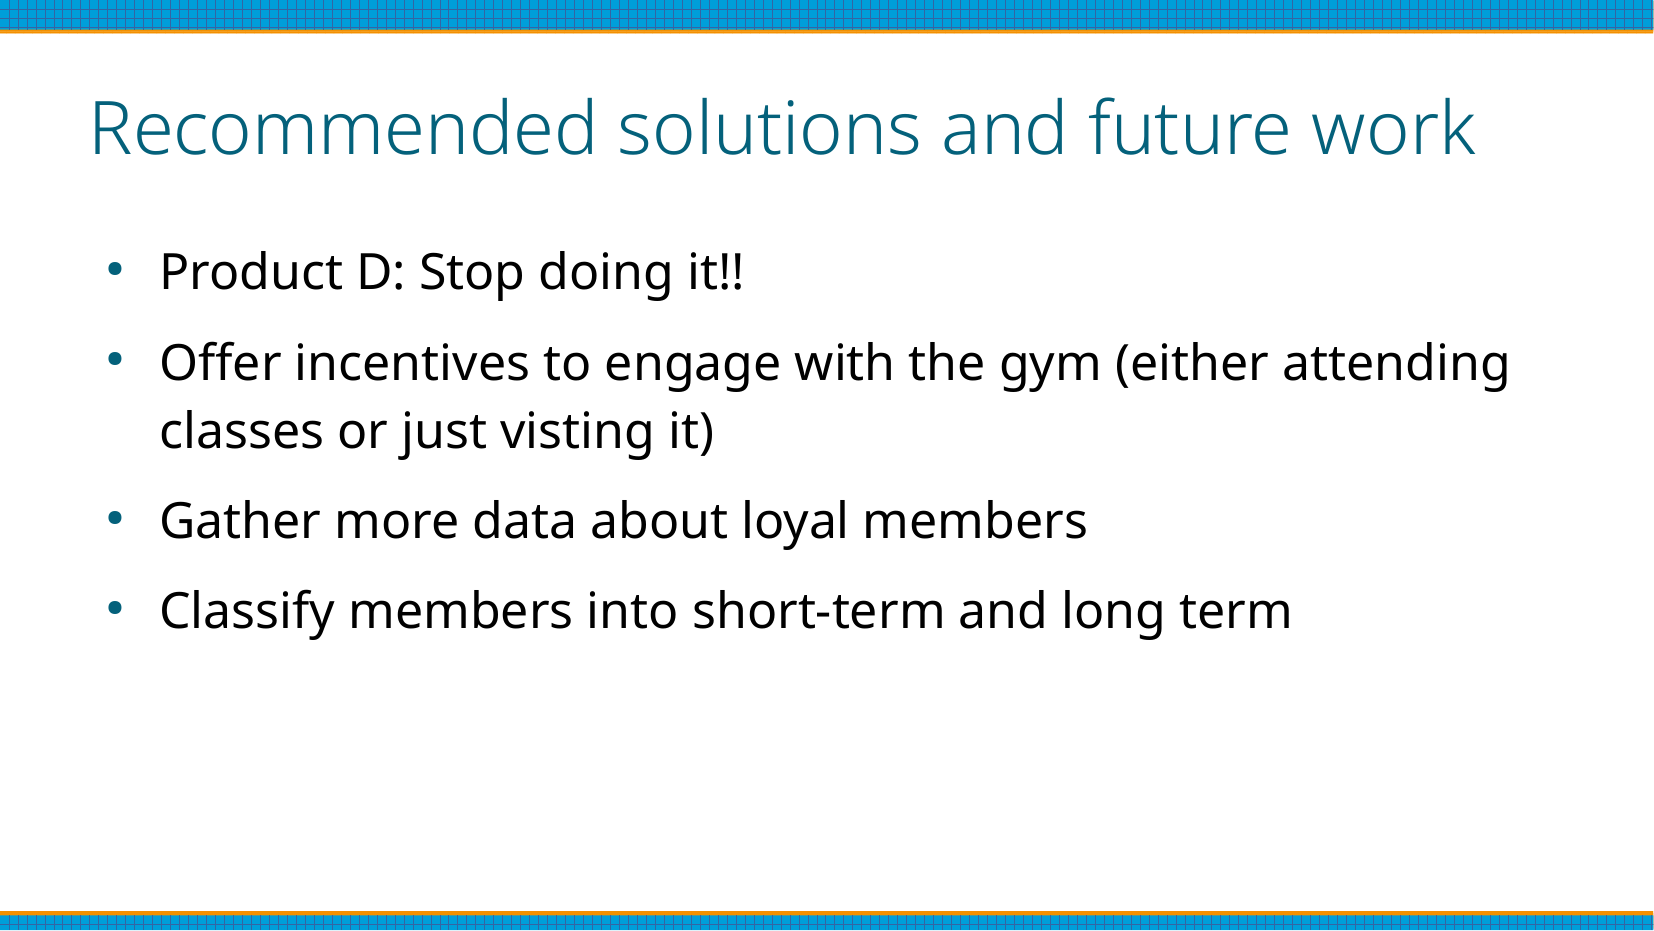

# Recommended solutions and future work
Product D: Stop doing it!!
Offer incentives to engage with the gym (either attending classes or just visting it)
Gather more data about loyal members
Classify members into short-term and long term